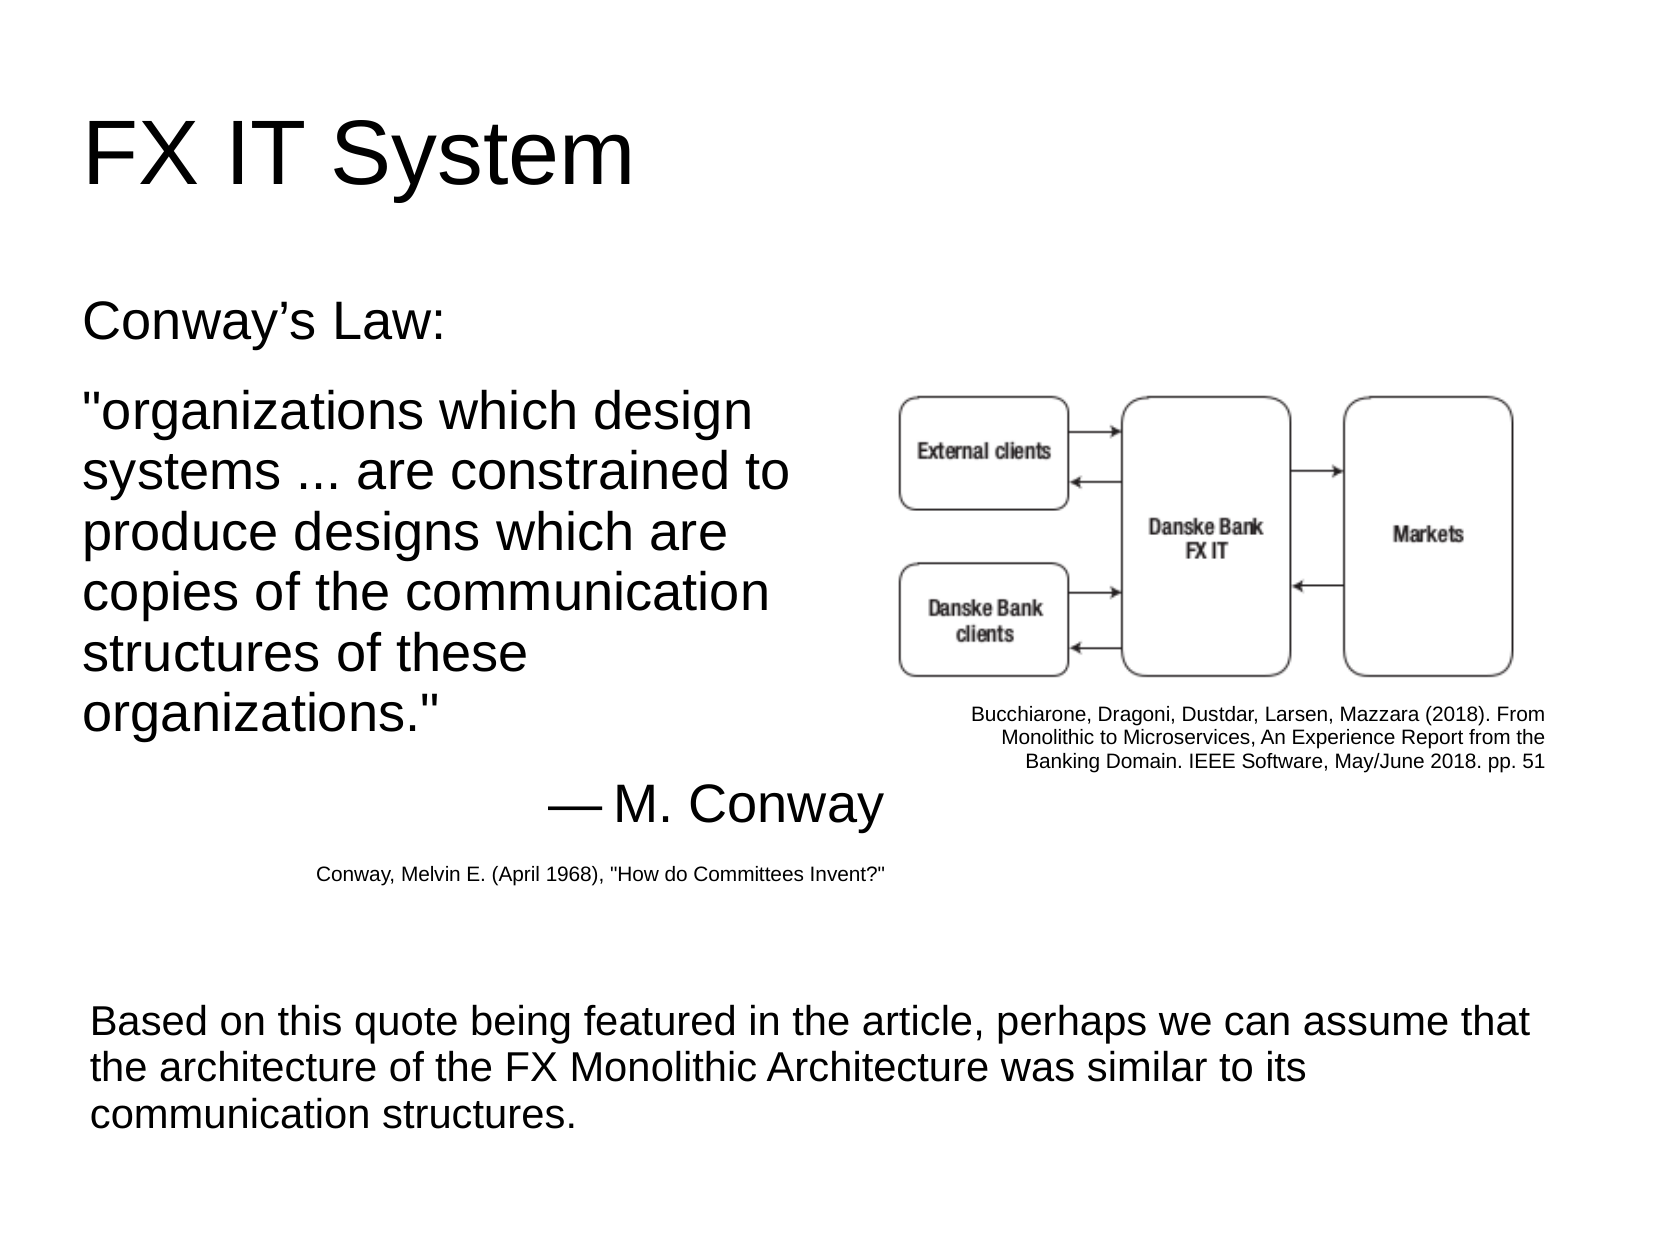

# FX IT System
Conway’s Law:
"organizations which design systems ... are constrained to produce designs which are copies of the communication structures of these organizations."
— M. Conway
Conway, Melvin E. (April 1968), "How do Committees Invent?"
Bucchiarone, Dragoni, Dustdar, Larsen, Mazzara (2018). From Monolithic to Microservices, An Experience Report from the Banking Domain. IEEE Software, May/June 2018. pp. 51
Based on this quote being featured in the article, perhaps we can assume that the architecture of the FX Monolithic Architecture was similar to its communication structures.